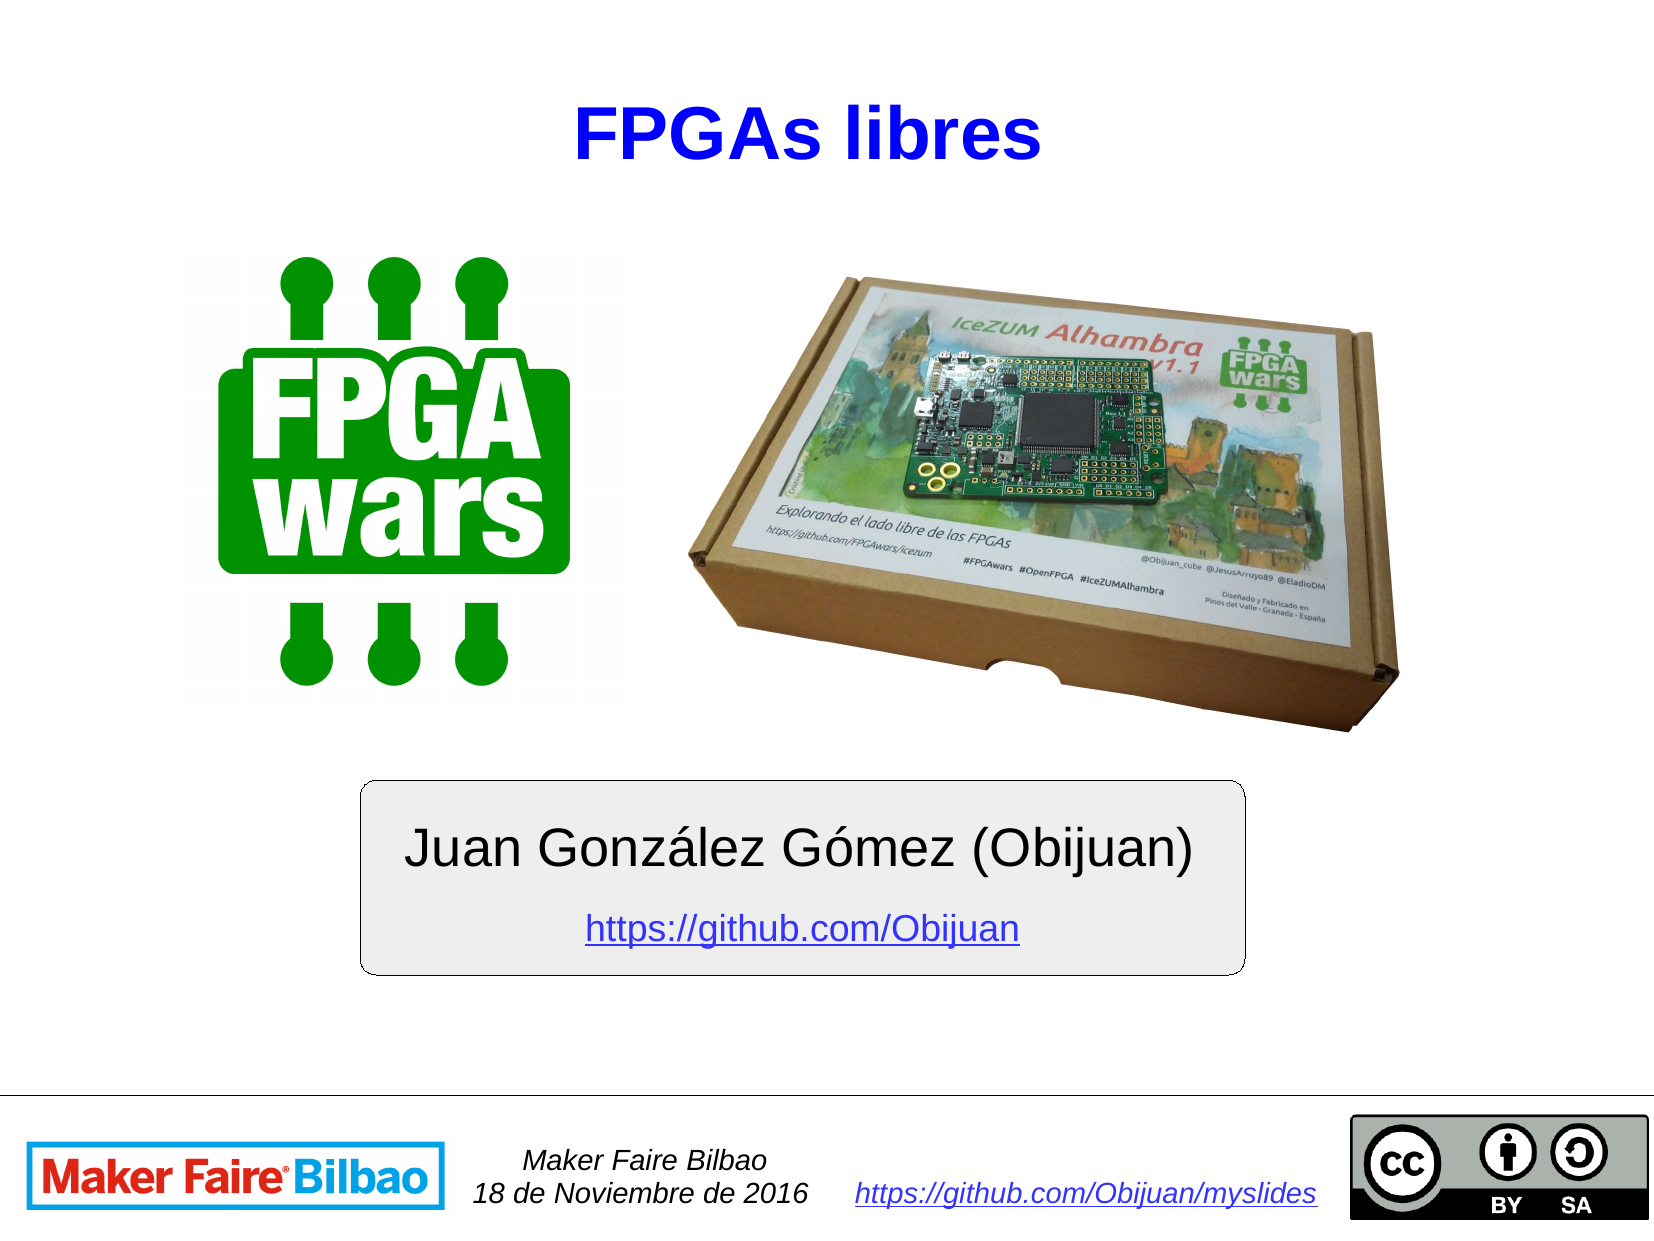

# FPGAs libres
Juan González Gómez (Obijuan)
https://github.com/Obijuan
Maker Faire Bilbao
18 de Noviembre de 2016
https://github.com/Obijuan/myslides